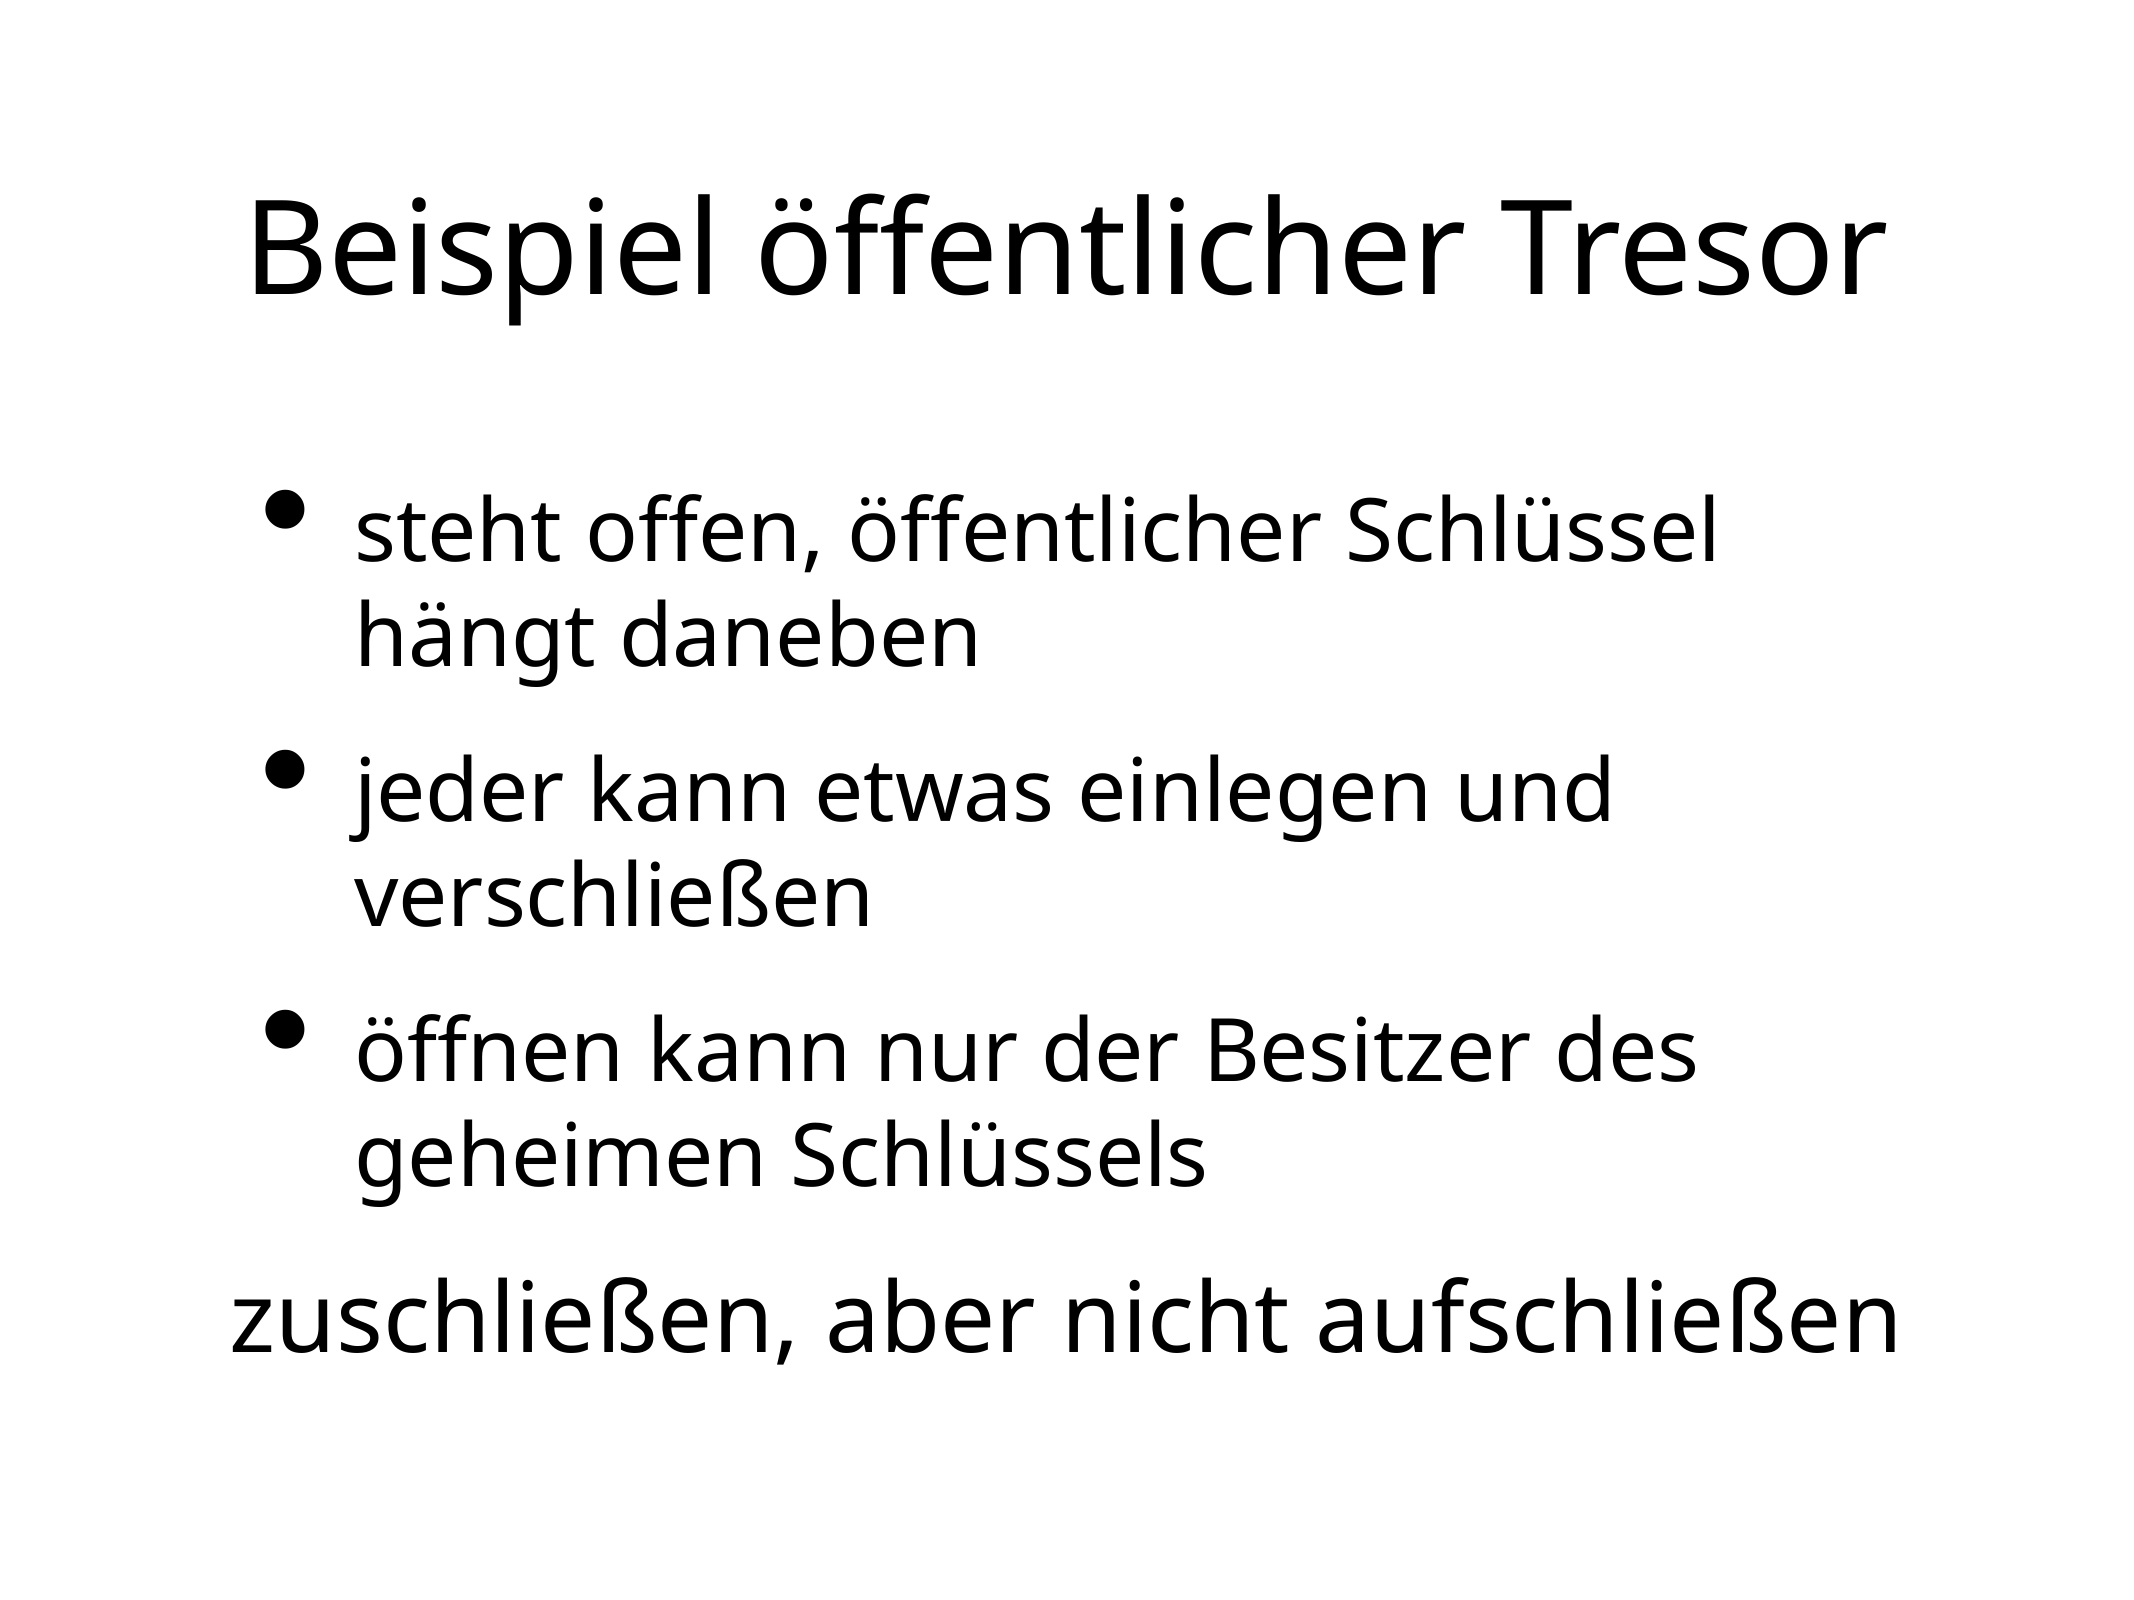

# Beispiel öffentlicher Tresor
steht offen, öffentlicher Schlüssel hängt daneben
jeder kann etwas einlegen und verschließen
öffnen kann nur der Besitzer des geheimen Schlüssels
zuschließen, aber nicht aufschließen